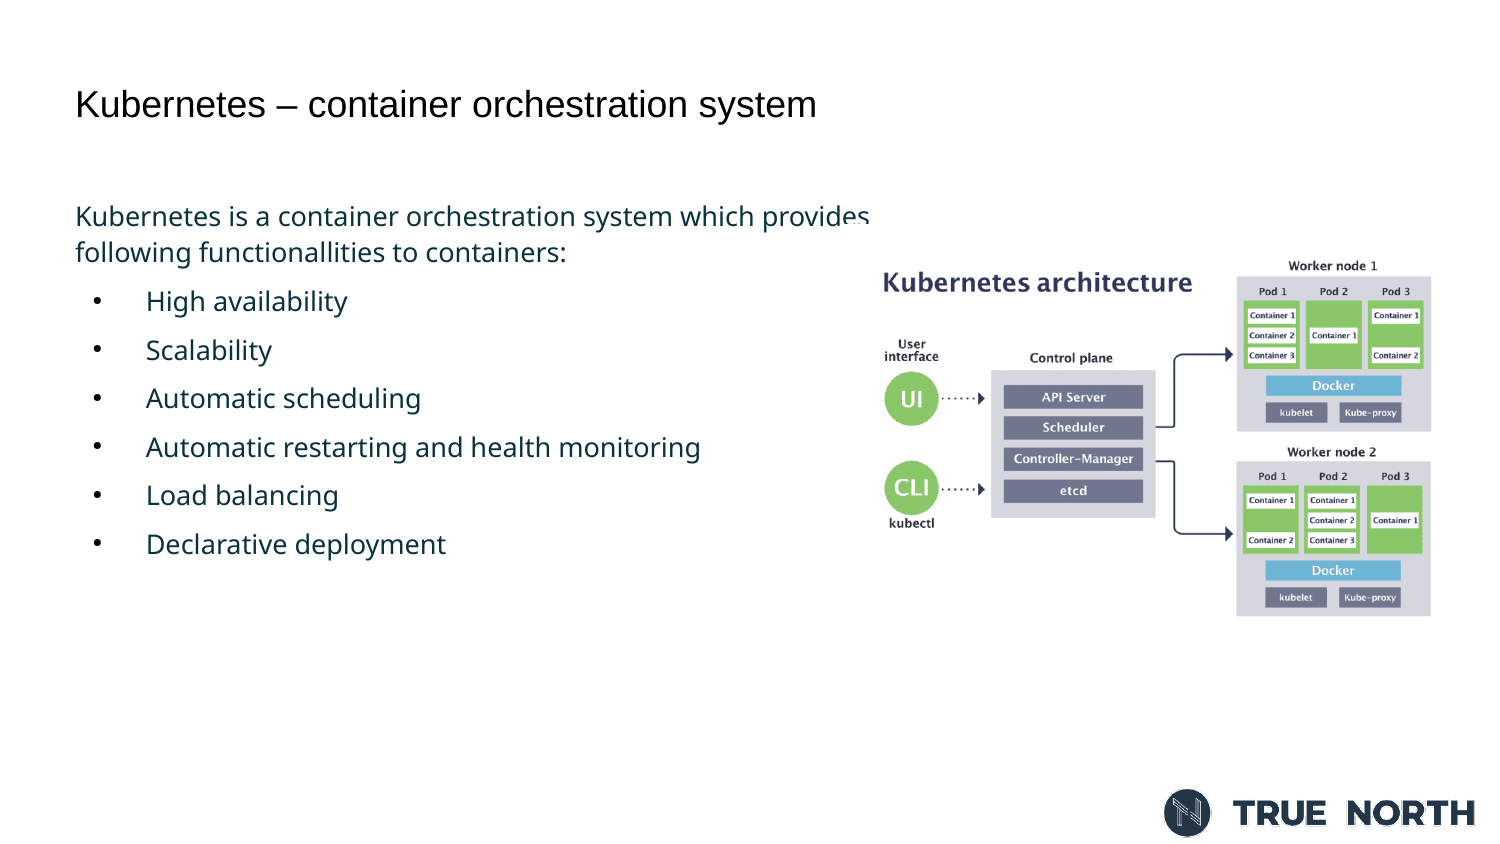

# Kubernetes – container orchestration system
Kubernetes is a container orchestration system which provides following functionallities to containers:
High availability
Scalability
Automatic scheduling
Automatic restarting and health monitoring
Load balancing
Declarative deployment